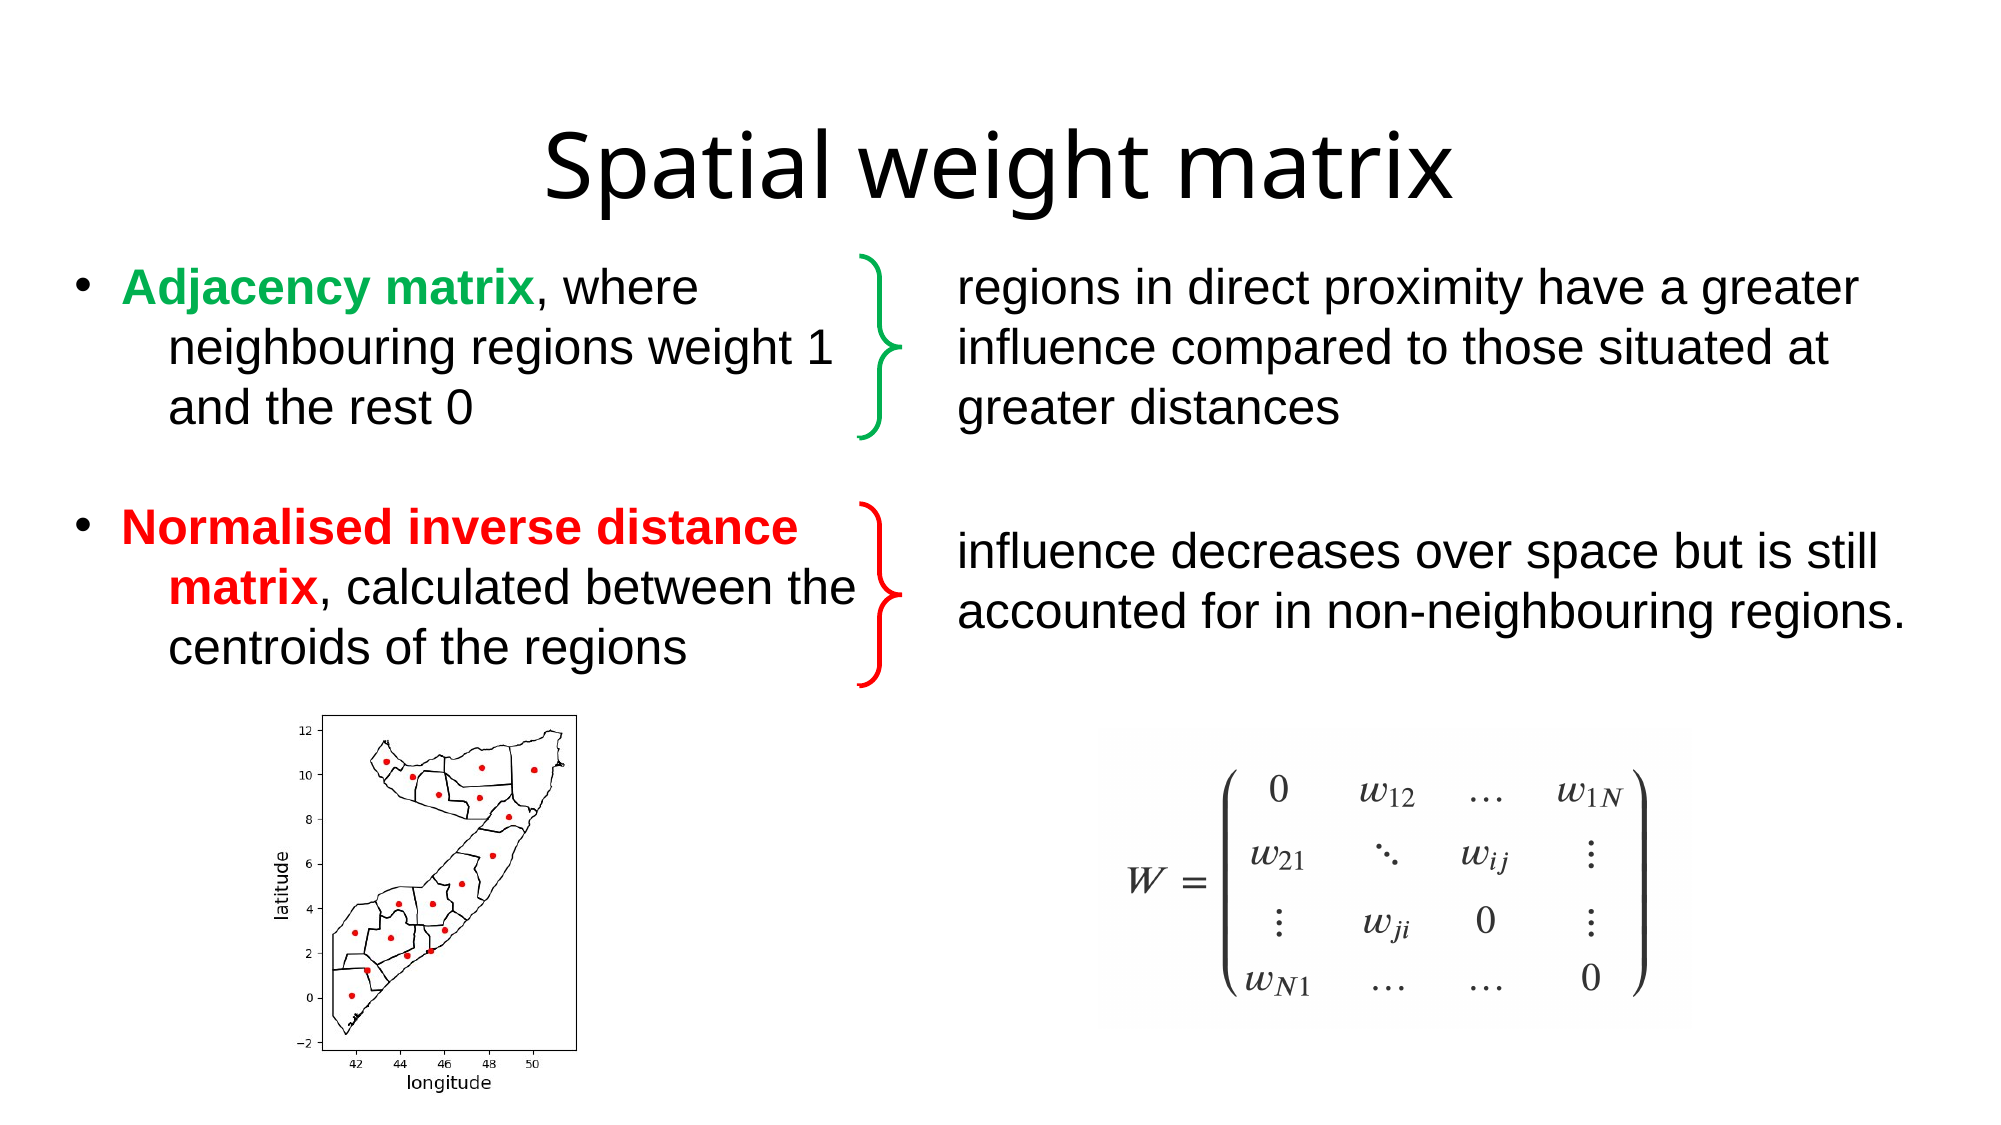

# Spatial weight matrix
Adjacency matrix, where neighbouring regions weight 1 and the rest 0
Normalised inverse distance matrix, calculated between the centroids of the regions
regions in direct proximity have a greater influence compared to those situated at greater distances
influence decreases over space but is still accounted for in non-neighbouring regions.